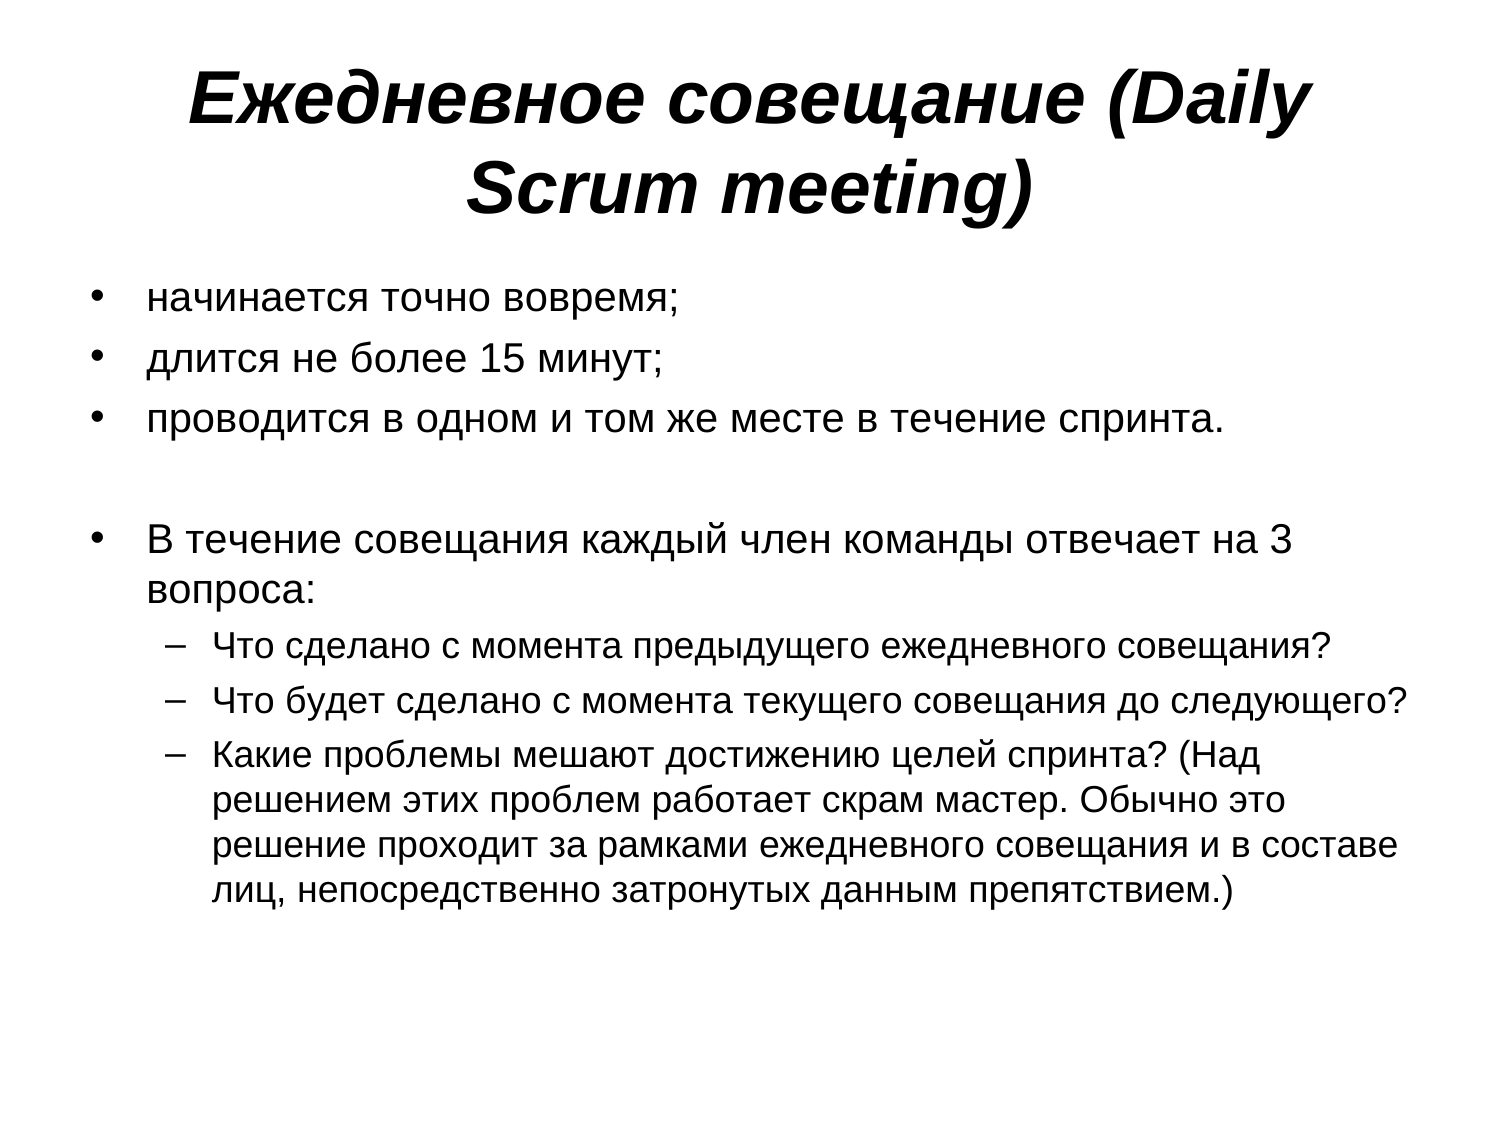

# Ежедневное совещание (Daily Scrum meeting)
начинается точно вовремя;
длится не более 15 минут;
проводится в одном и том же месте в течение спринта.
В течение совещания каждый член команды отвечает на 3 вопроса:
Что сделано с момента предыдущего ежедневного совещания?
Что будет сделано с момента текущего совещания до следующего?
Какие проблемы мешают достижению целей спринта? (Над решением этих проблем работает скрам мастер. Обычно это решение проходит за рамками ежедневного совещания и в составе лиц, непосредственно затронутых данным препятствием.)